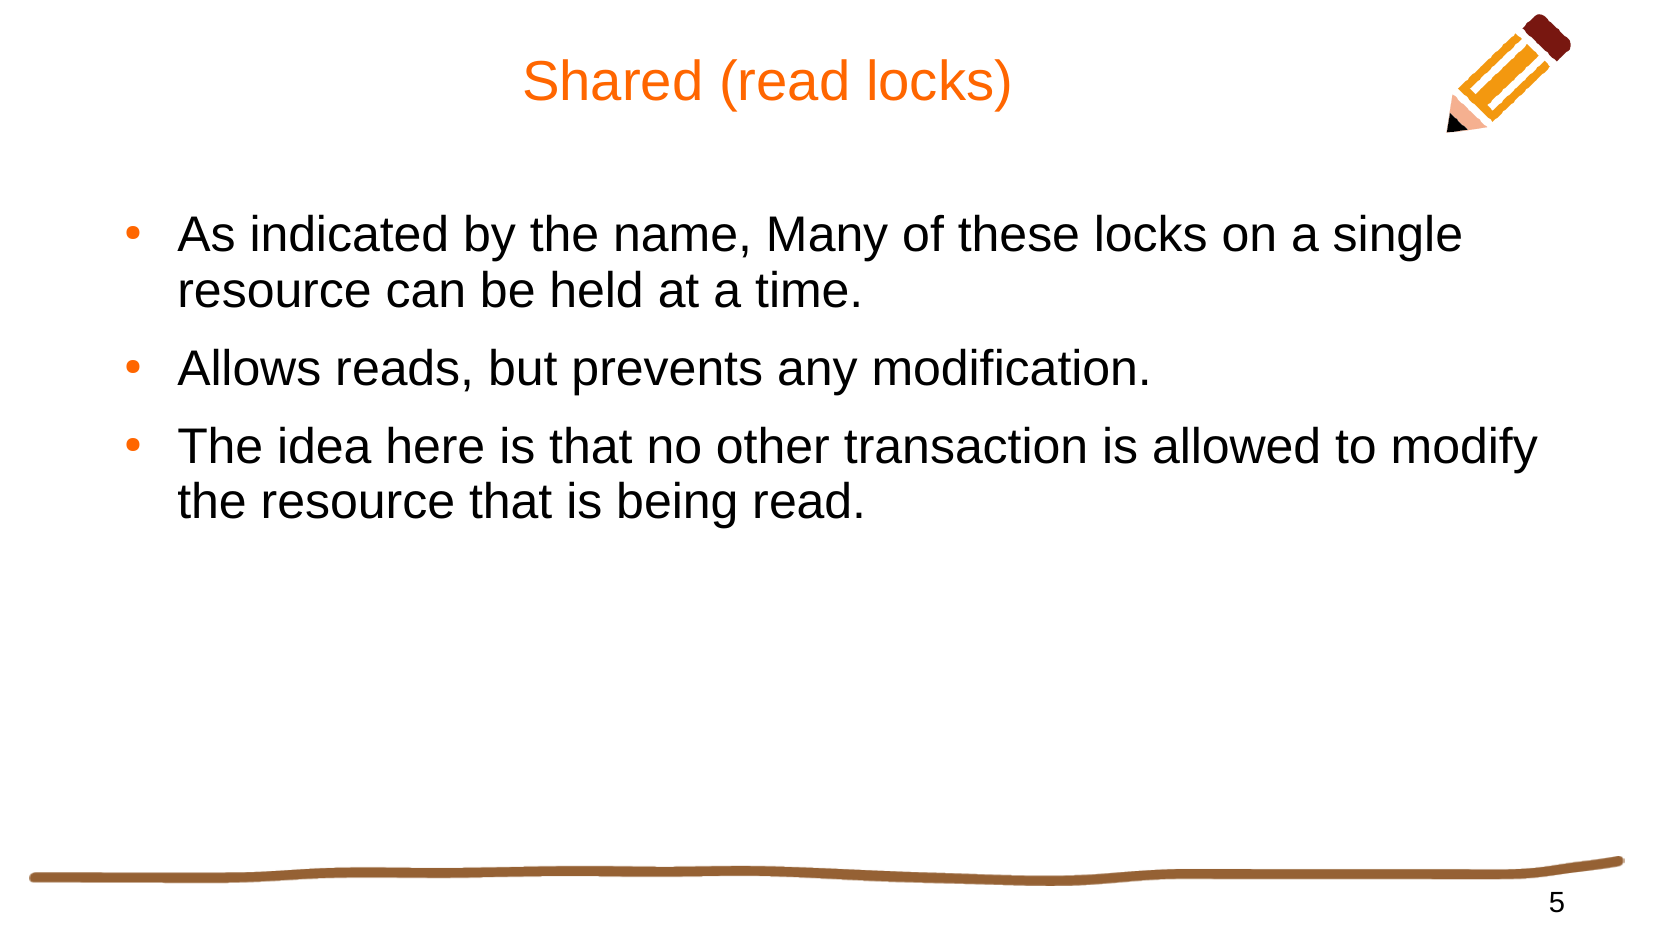

# Shared (read locks)
As indicated by the name, Many of these locks on a single resource can be held at a time.
Allows reads, but prevents any modification.
The idea here is that no other transaction is allowed to modify the resource that is being read.
5